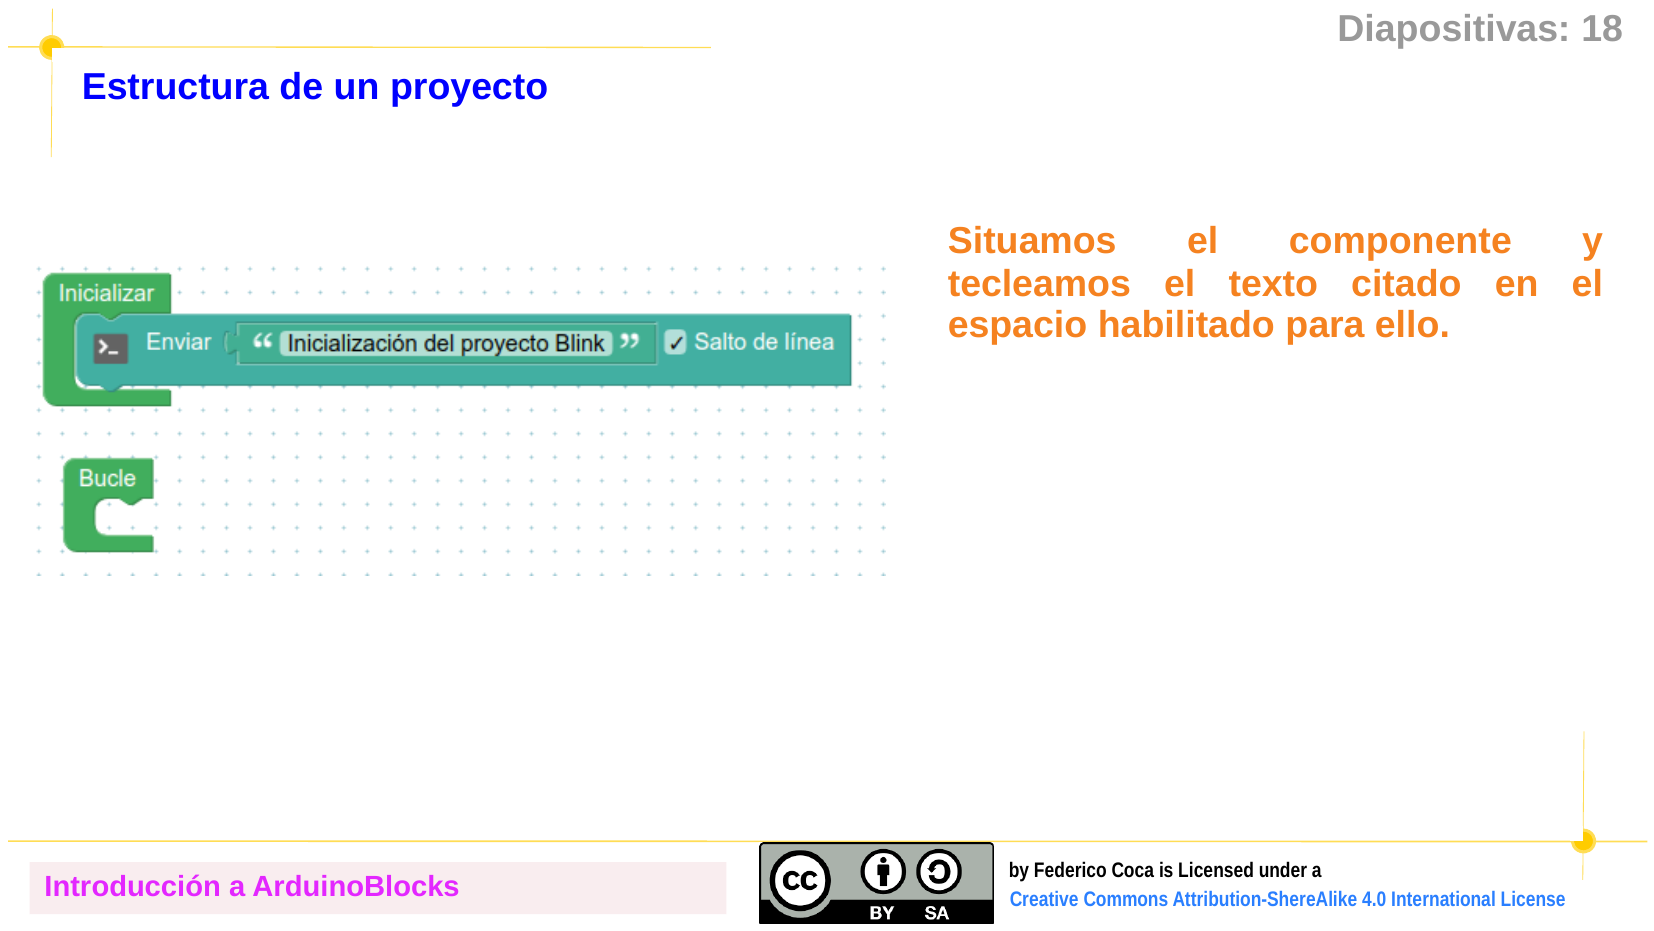

Diapositivas: 18
Estructura de un proyecto
Situamos el componente y tecleamos el texto citado en el espacio habilitado para ello.
Introducción a ArduinoBlocks